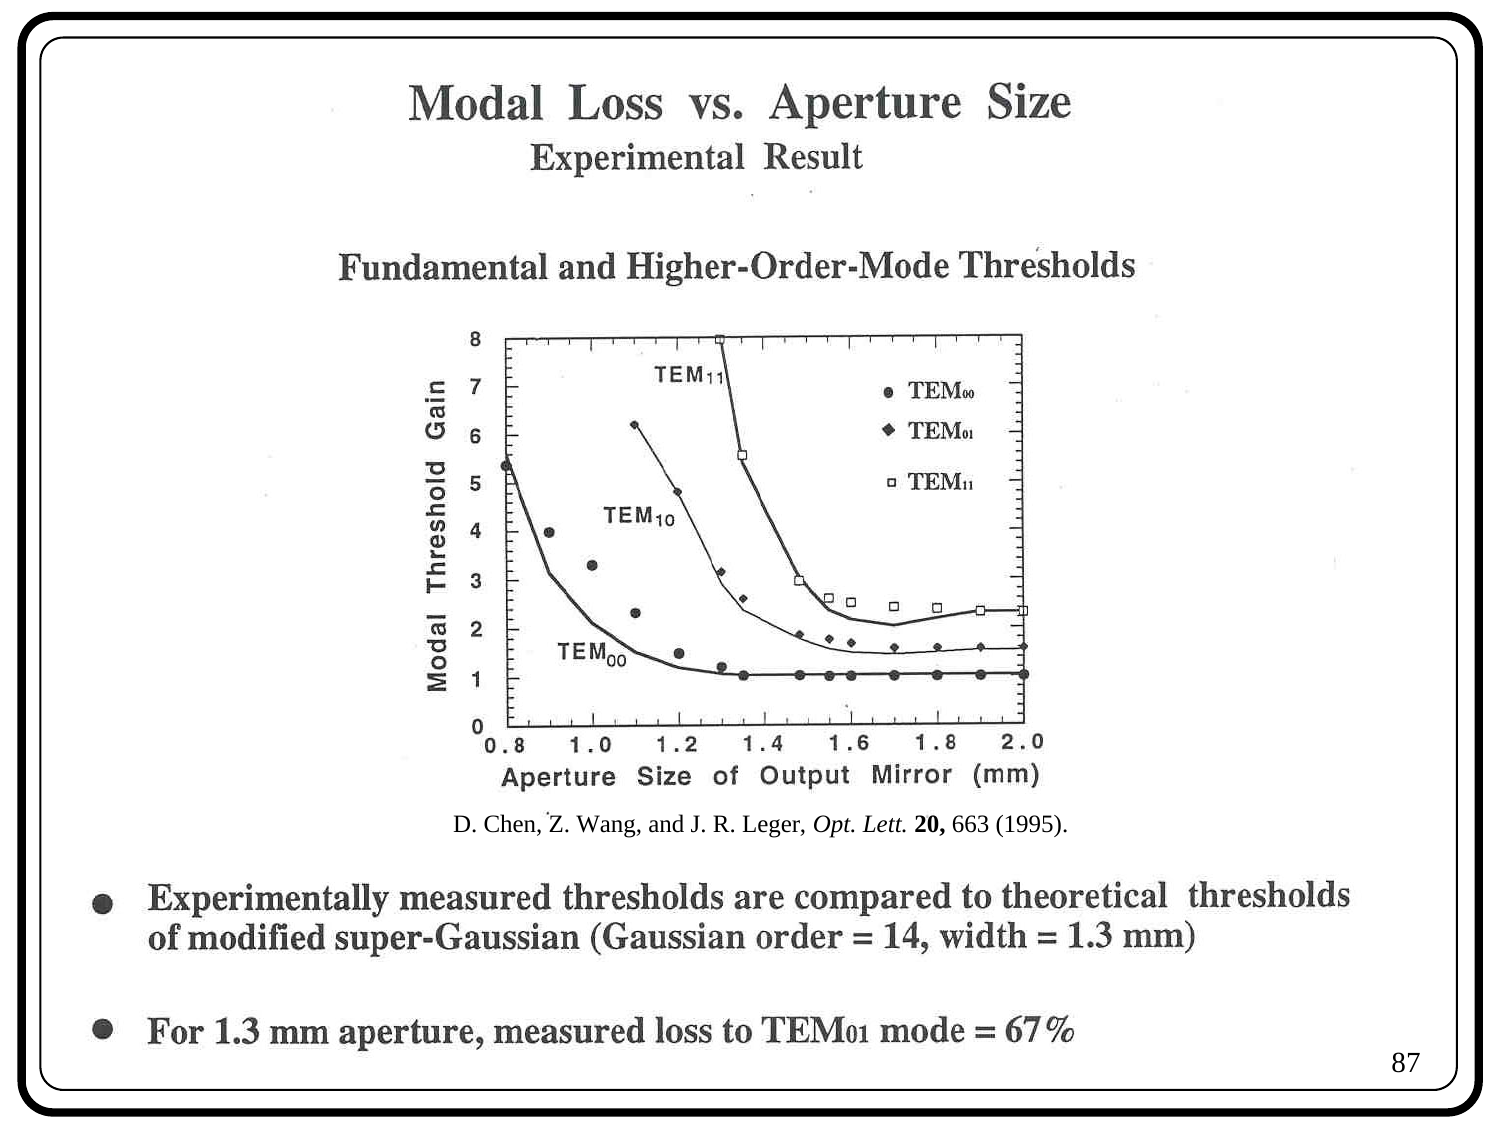

D. Chen, Z. Wang, and J. R. Leger, Opt. Lett. 20, 663 (1995).